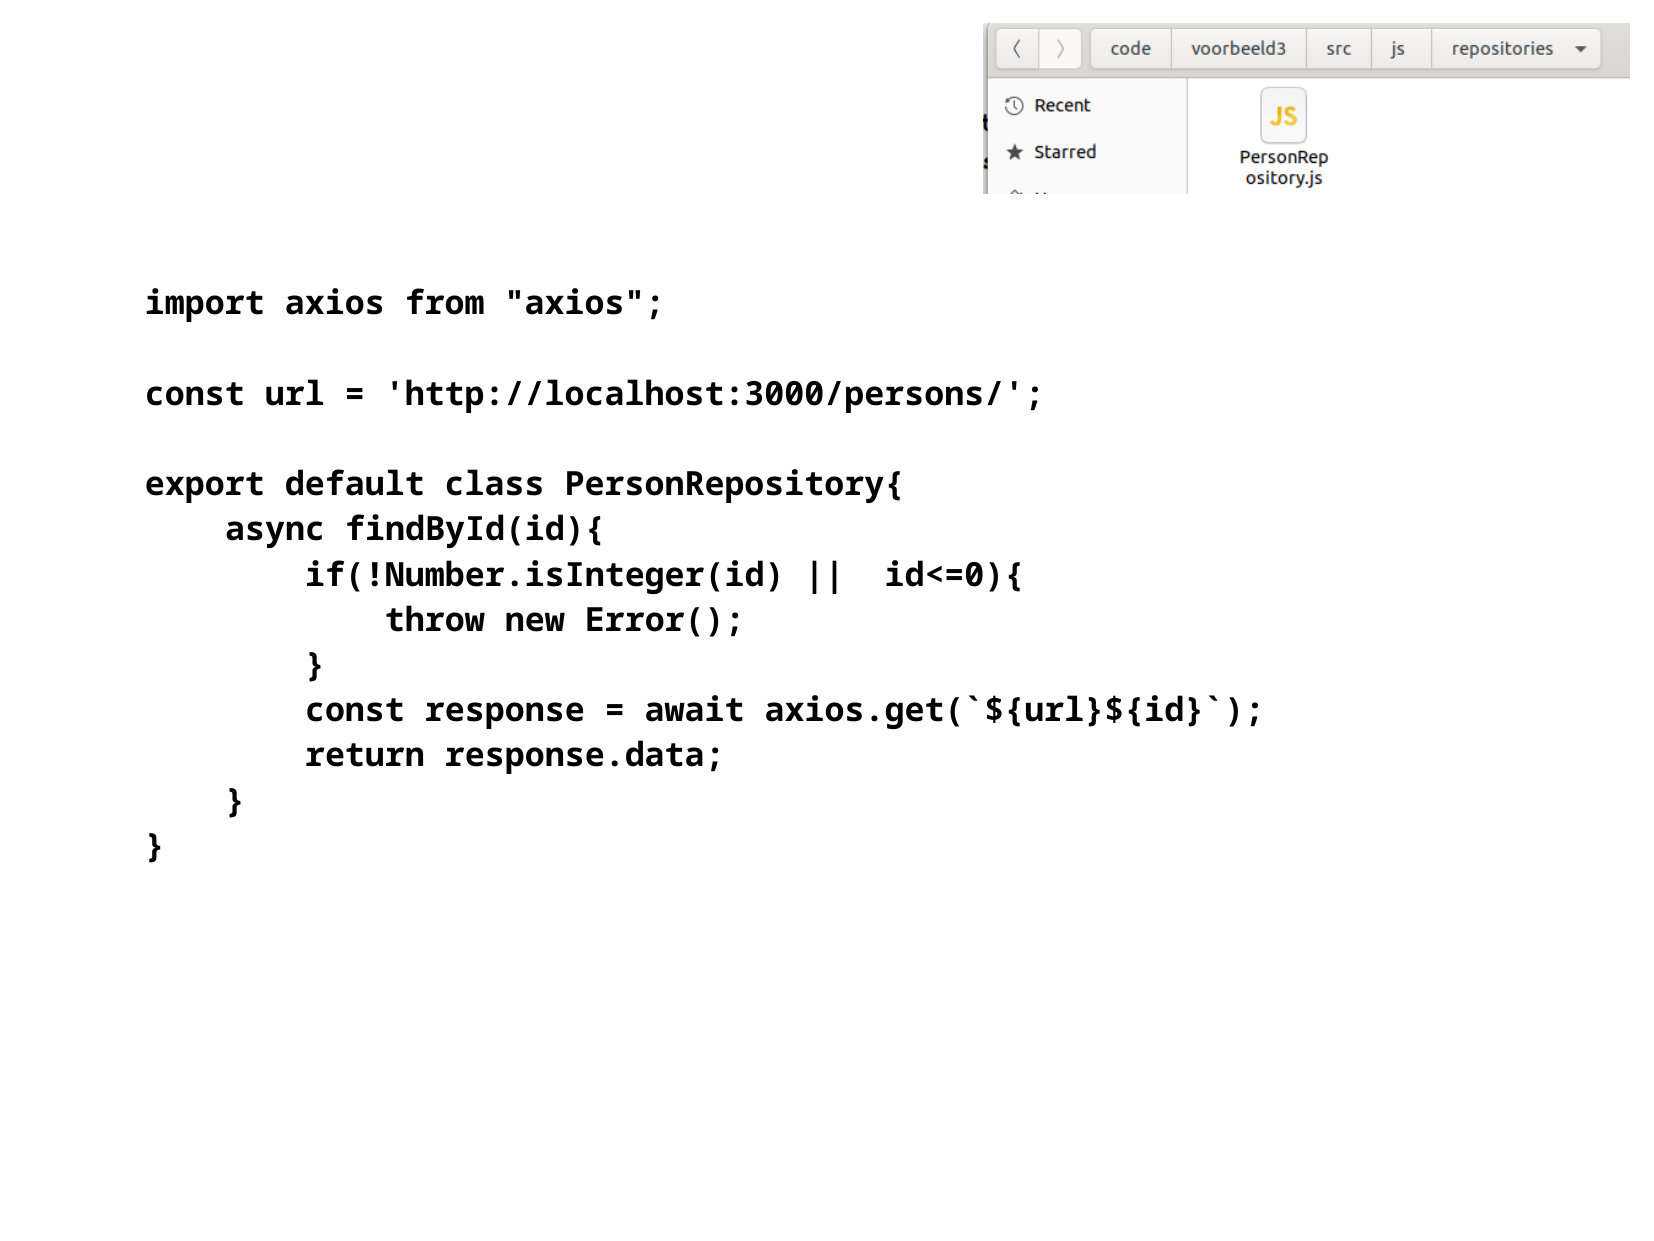

import axios from "axios";
const url = 'http://localhost:3000/persons/';
export default class PersonRepository{
 async findById(id){
 if(!Number.isInteger(id) || id<=0){
 throw new Error();
 }
 const response = await axios.get(`${url}${id}`);
 return response.data;
 }
}